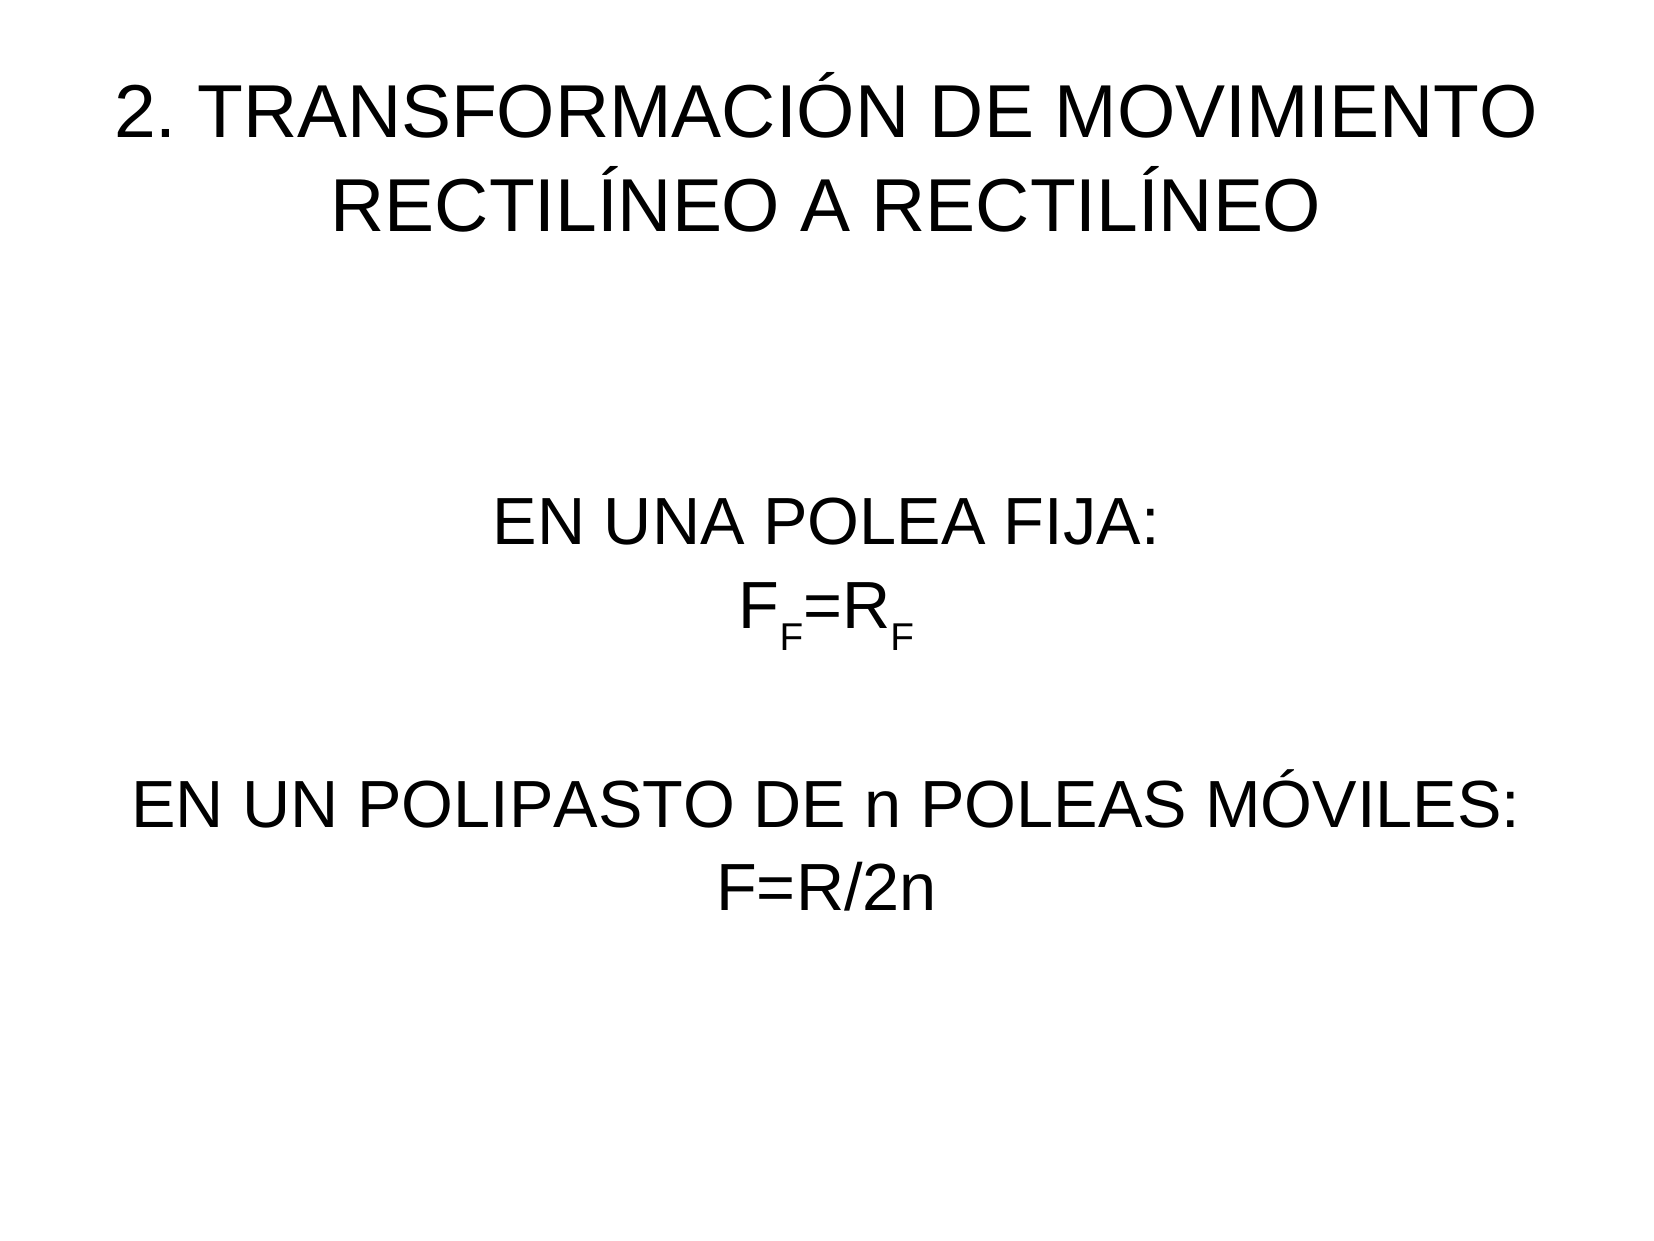

# 2. TRANSFORMACIÓN DE MOVIMIENTO RECTILÍNEO A RECTILÍNEO
EN UNA POLEA FIJA:
FF=RF
EN UN POLIPASTO DE n POLEAS MÓVILES:
F=R/2n